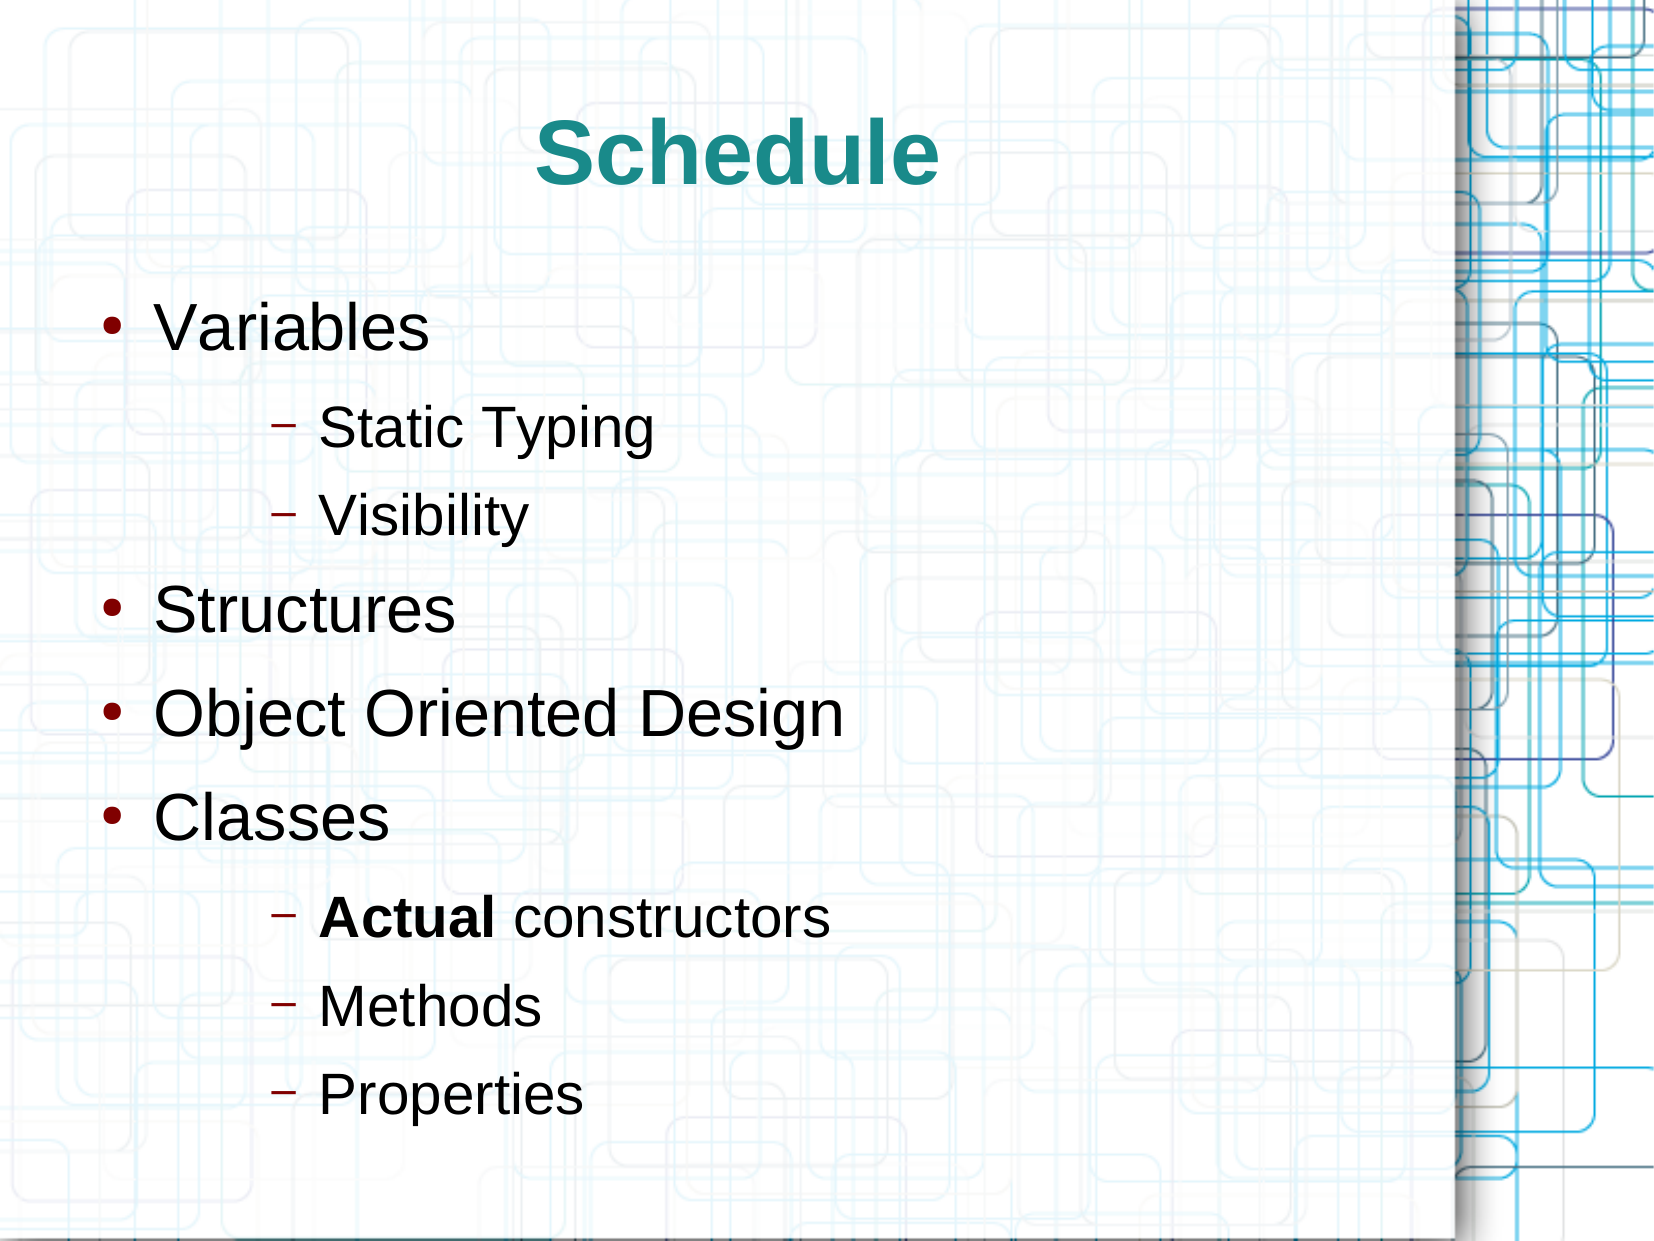

# Schedule
Variables
Static Typing
Visibility
Structures
Object Oriented Design
Classes
Actual constructors
Methods
Properties